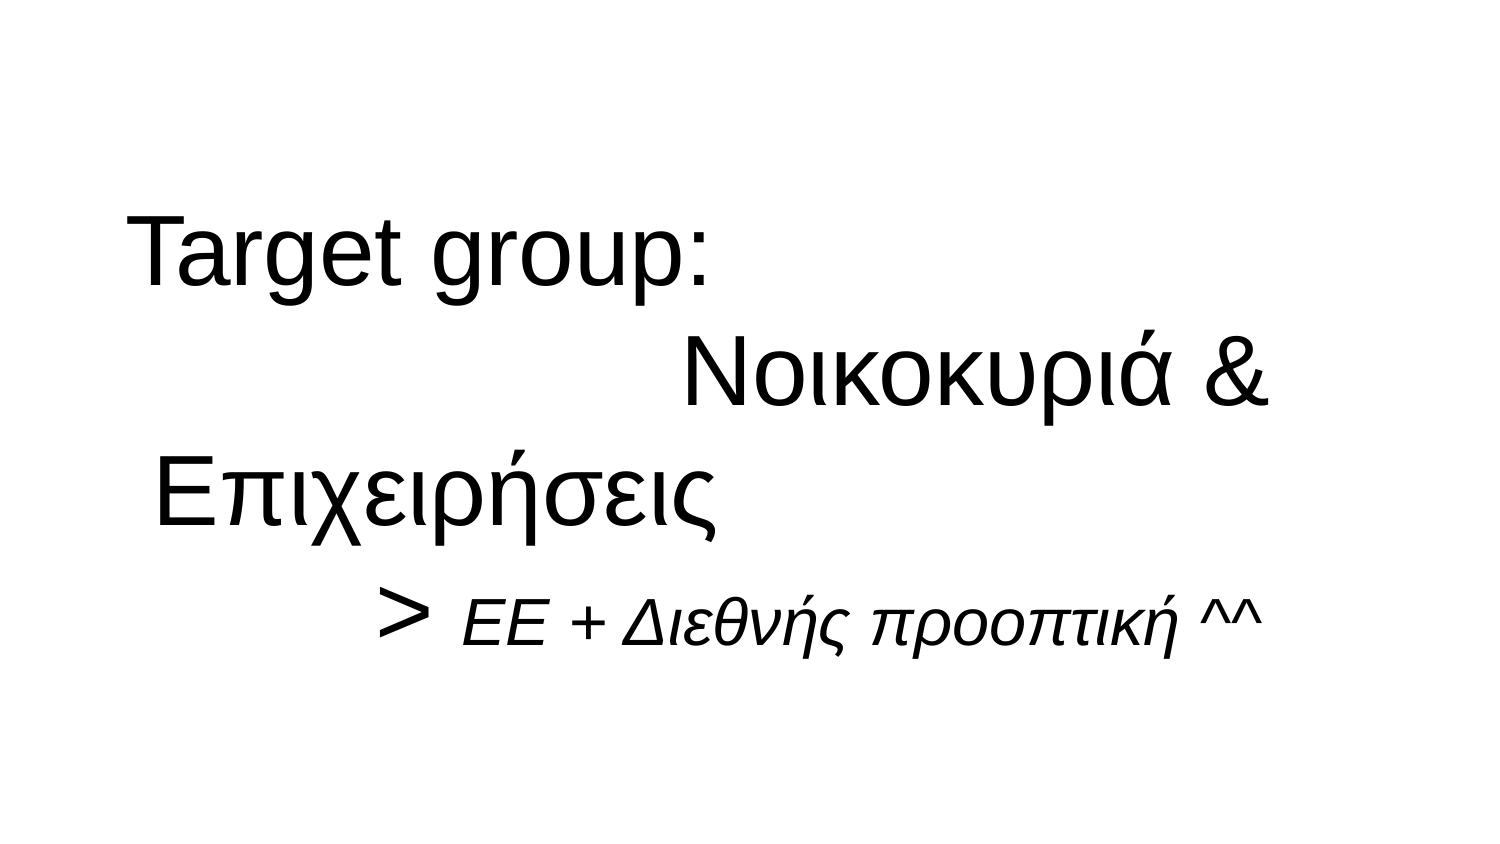

Target group:
 Νοικοκυριά &
 Επιχειρήσεις
 > ΕΕ + Διεθνής προοπτική ^^